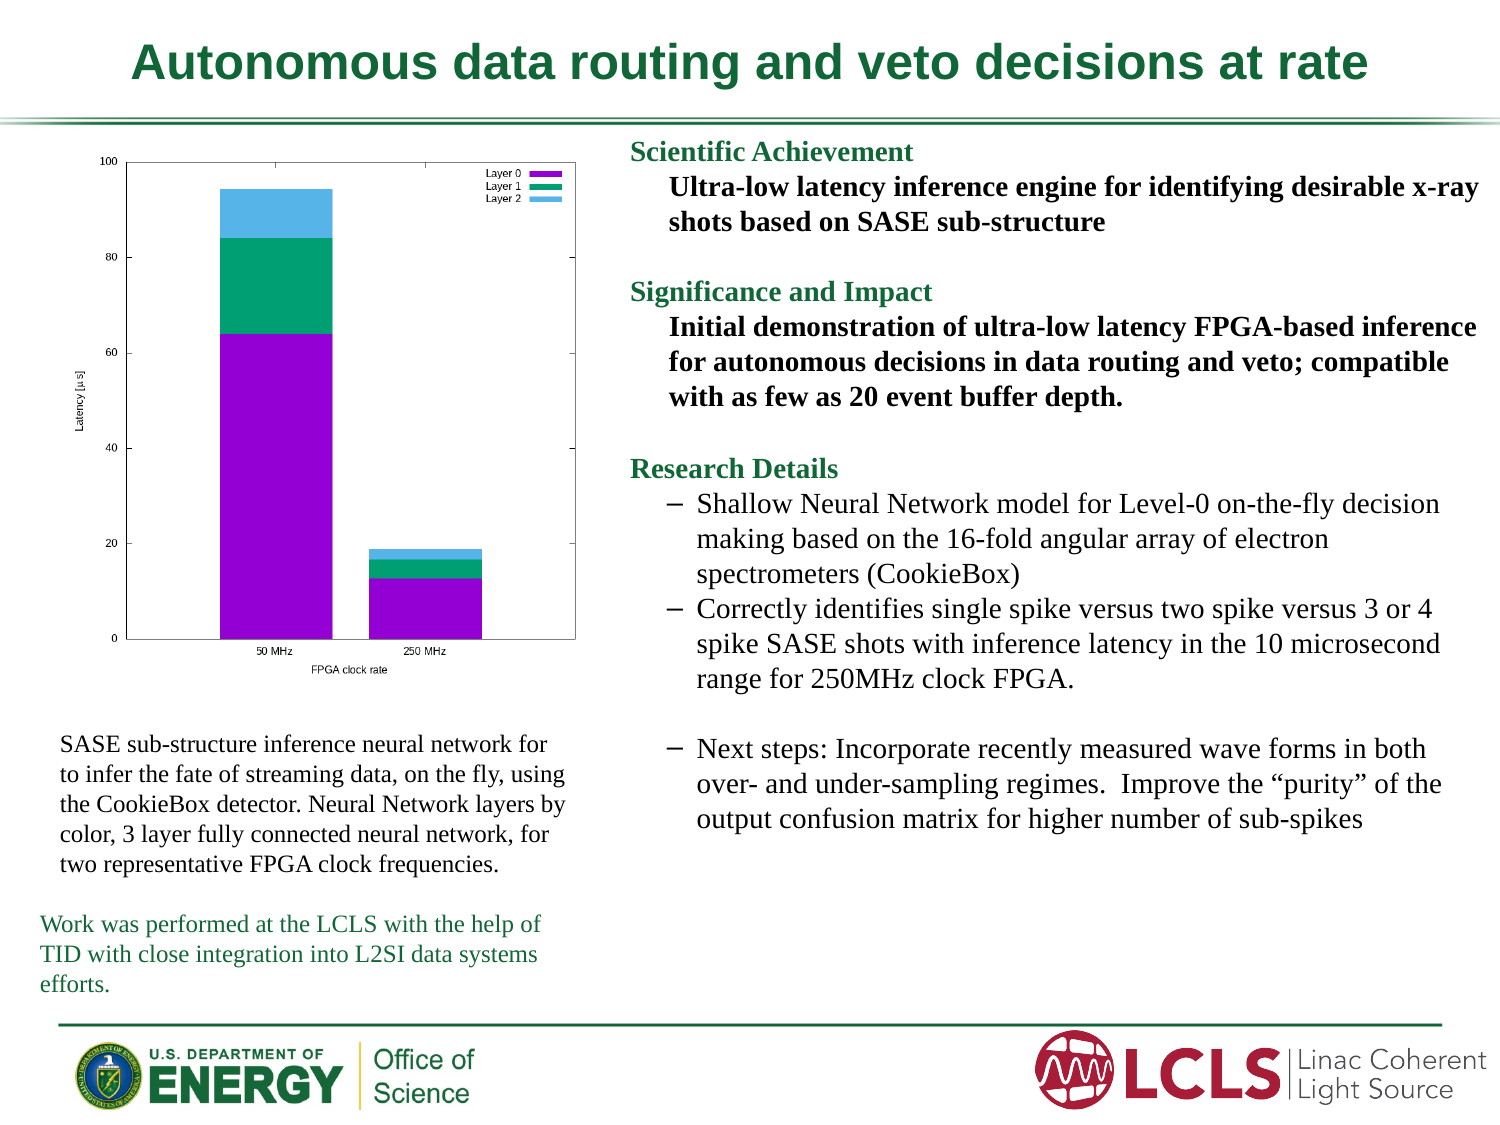

Autonomous data routing and veto decisions at rate
# Scientific Achievement
Ultra-low latency inference engine for identifying desirable x-ray shots based on SASE sub-structure
Significance and Impact
Initial demonstration of ultra-low latency FPGA-based inference for autonomous decisions in data routing and veto; compatible with as few as 20 event buffer depth.
Research Details
Shallow Neural Network model for Level-0 on-the-fly decision making based on the 16-fold angular array of electron spectrometers (CookieBox)
Correctly identifies single spike versus two spike versus 3 or 4 spike SASE shots with inference latency in the 10 microsecond range for 250MHz clock FPGA.
Next steps: Incorporate recently measured wave forms in both over- and under-sampling regimes. Improve the “purity” of the output confusion matrix for higher number of sub-spikes
SASE sub-structure inference neural network for to infer the fate of streaming data, on the fly, using the CookieBox detector. Neural Network layers by color, 3 layer fully connected neural network, for two representative FPGA clock frequencies.
Work was performed at the LCLS with the help of TID with close integration into L2SI data systems efforts.